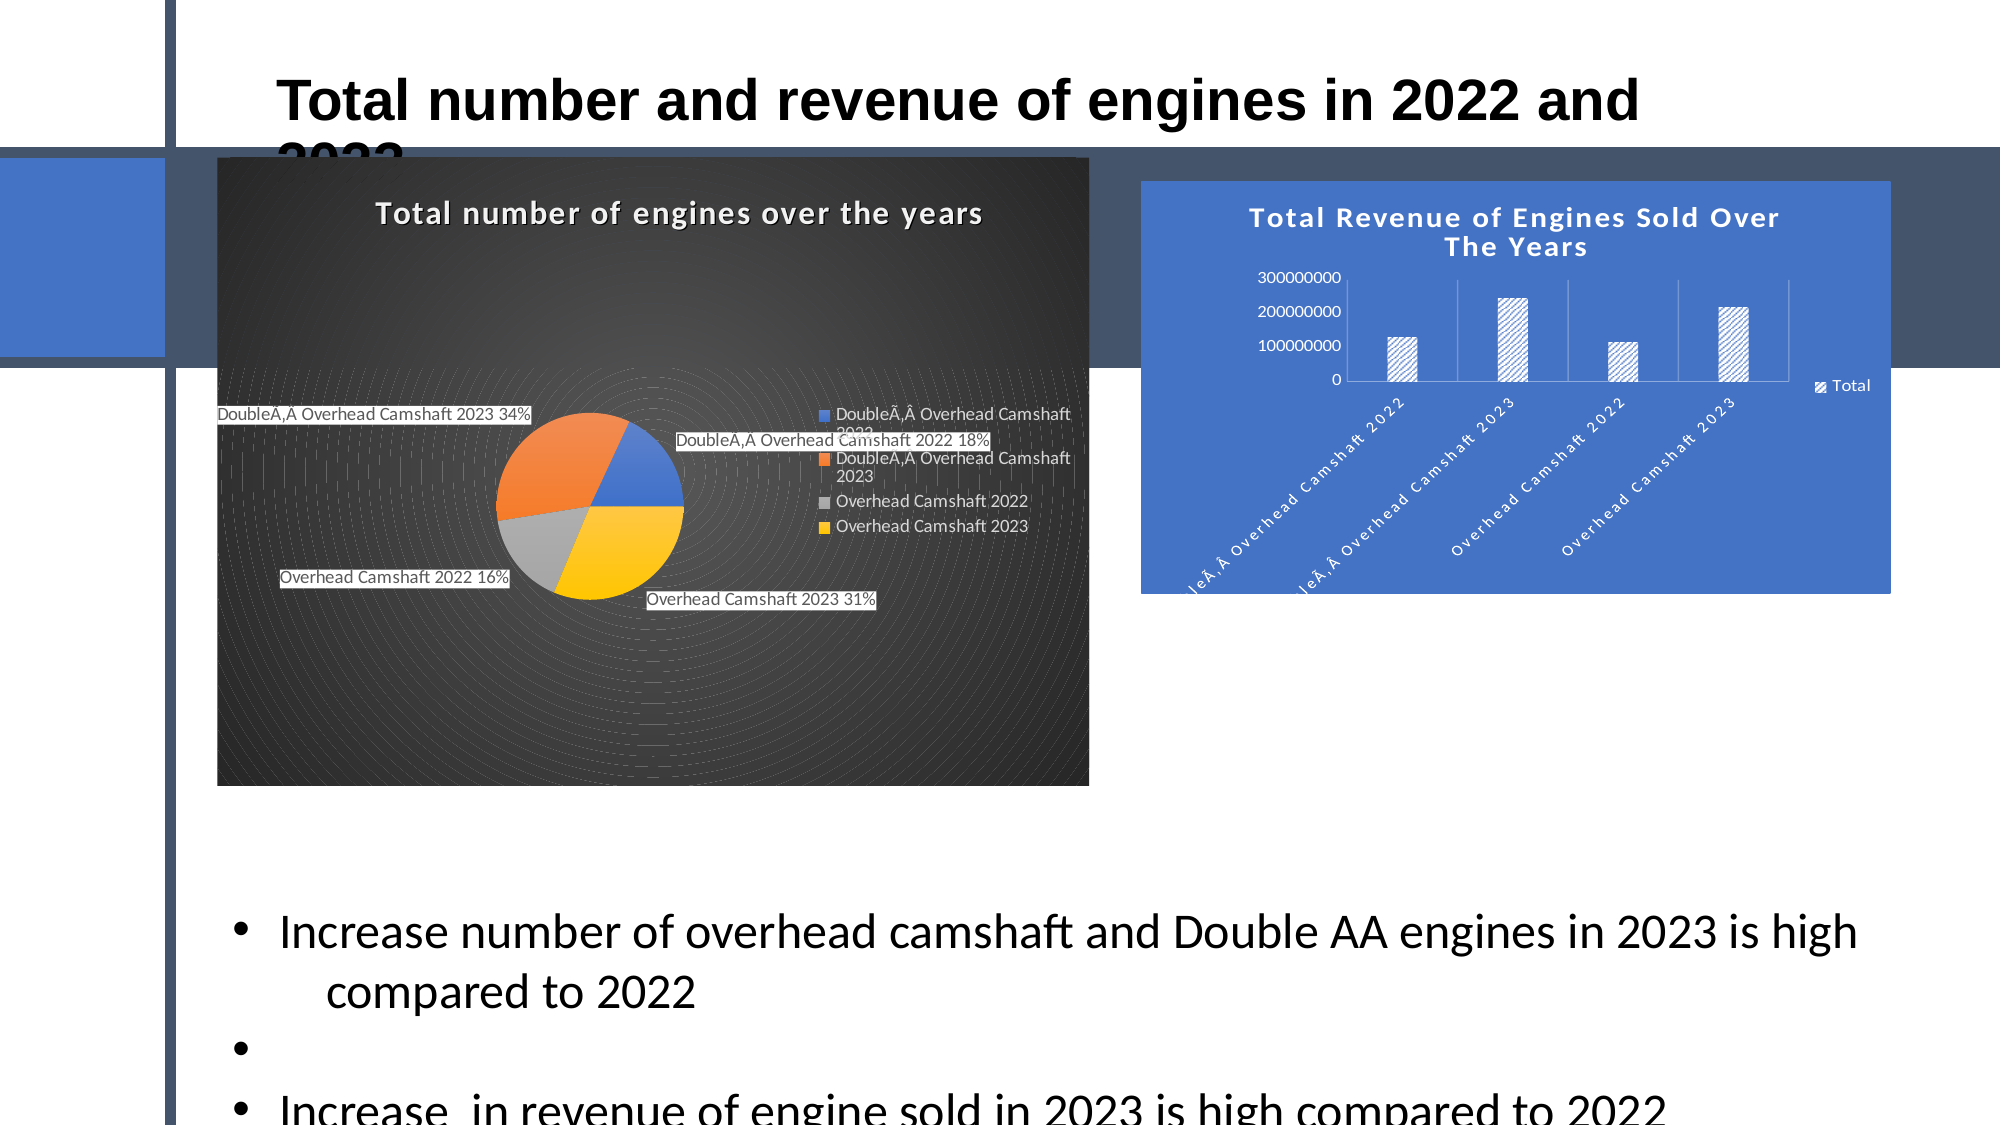

# Total number and revenue of engines in 2022 and 2023
### Chart: Total number of engines over the years
| Category | Total |
|---|---|
| DoubleÃ‚Â Overhead Camshaft 2022 | 4574.0 |
| DoubleÃ‚Â Overhead Camshaft 2023 | 8717.0 |
| Overhead Camshaft 2022 | 4096.0 |
| Overhead Camshaft 2023 | 7919.0 |
### Chart: Total Revenue of Engines Sold Over The Years
| Category | Total |
|---|---|
| DoubleÃ‚Â Overhead Camshaft 2022 | 130490073.0 |
| DoubleÃ‚Â Overhead Camshaft 2023 | 244512202.0 |
| Overhead Camshaft 2022 | 114579907.0 |
| Overhead Camshaft 2023 | 219416896.0 |Increase number of overhead camshaft and Double AA engines in 2023 is high compared to 2022
Increase in revenue of engine sold in 2023 is high compared to 2022